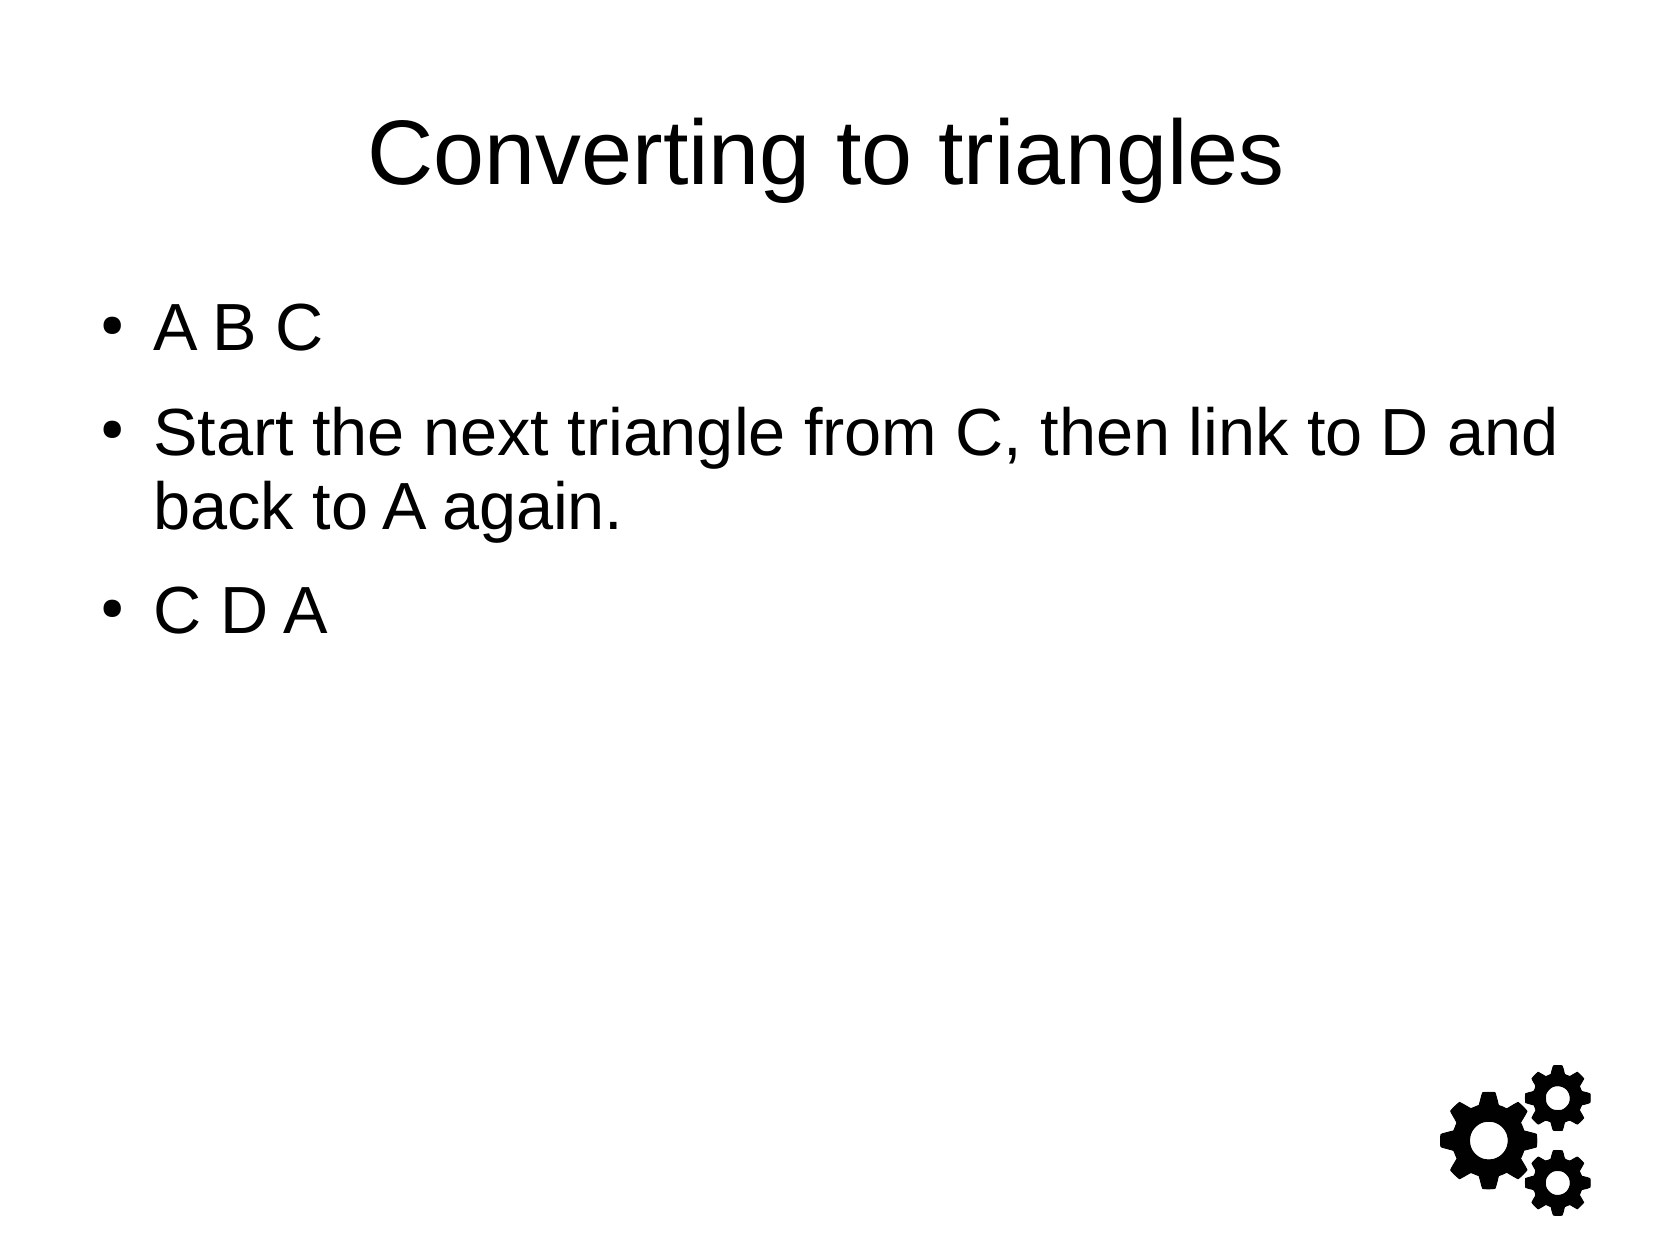

# Converting to triangles
A B C
Start the next triangle from C, then link to D and back to A again.
C D A